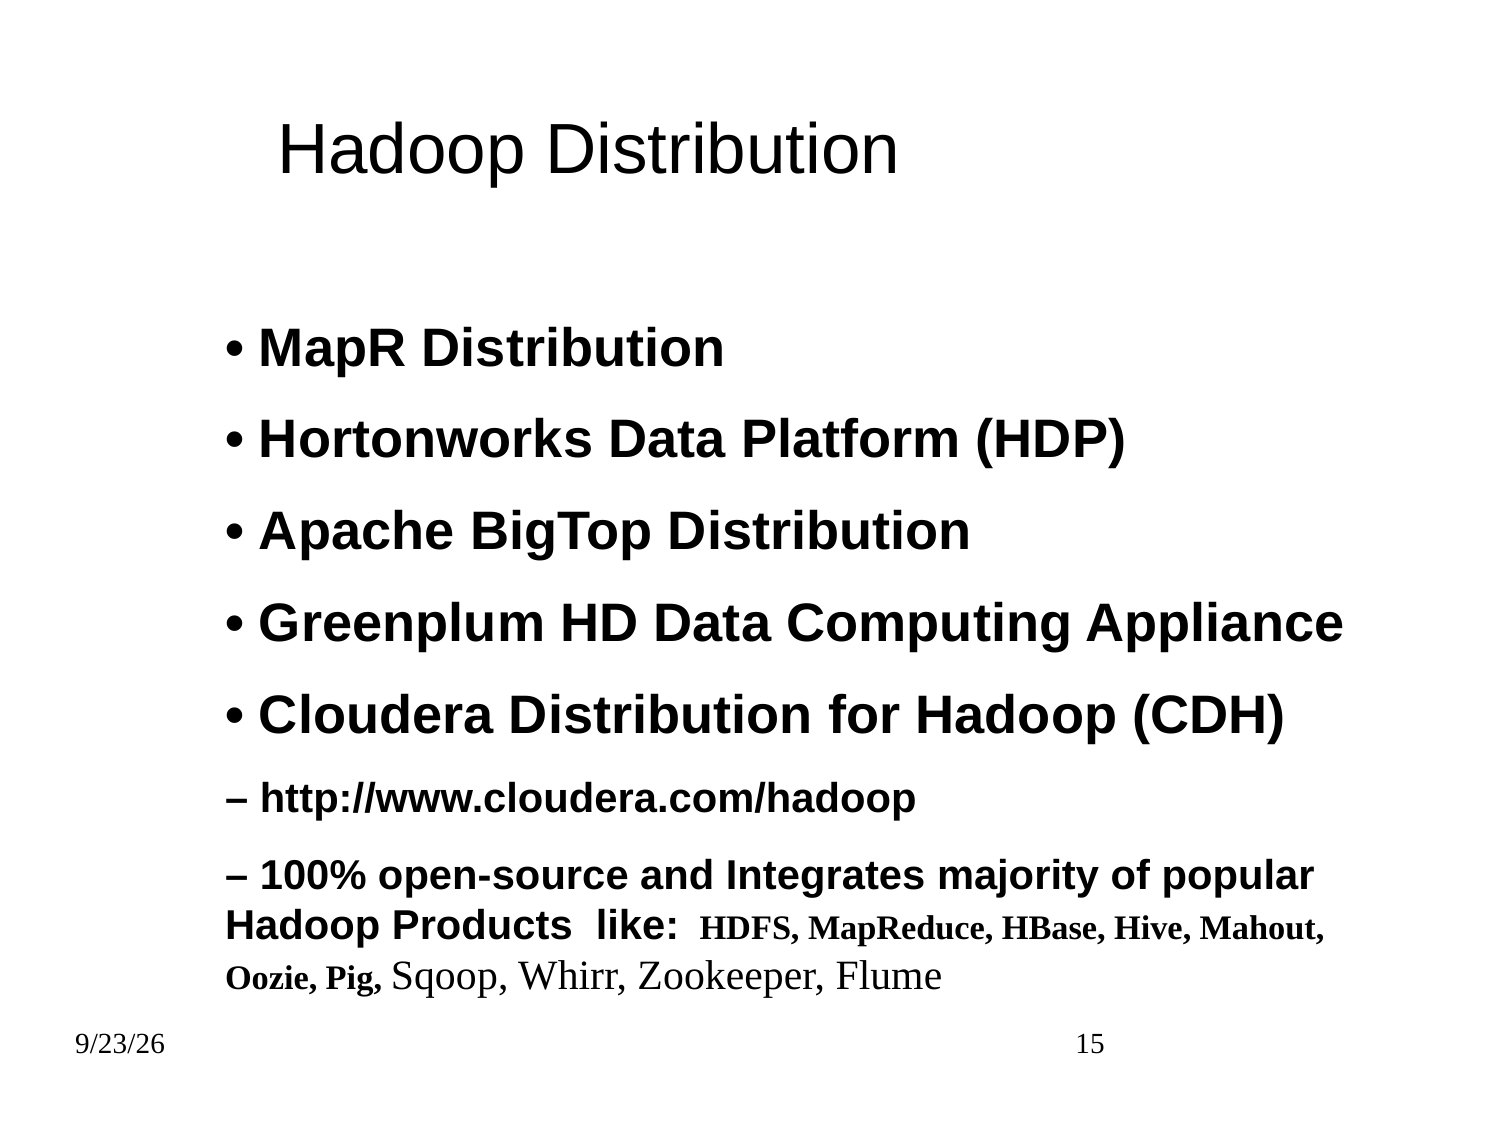

# Hadoop Distribution
• MapR Distribution
• Hortonworks Data Platform (HDP)
• Apache BigTop Distribution
• Greenplum HD Data Computing Appliance
• Cloudera Distribution for Hadoop (CDH)
– http://www.cloudera.com/hadoop
– 100% open-source and Integrates majority of popular Hadoop Products like: HDFS, MapReduce, HBase, Hive, Mahout, Oozie, Pig, Sqoop, Whirr, Zookeeper, Flume
14